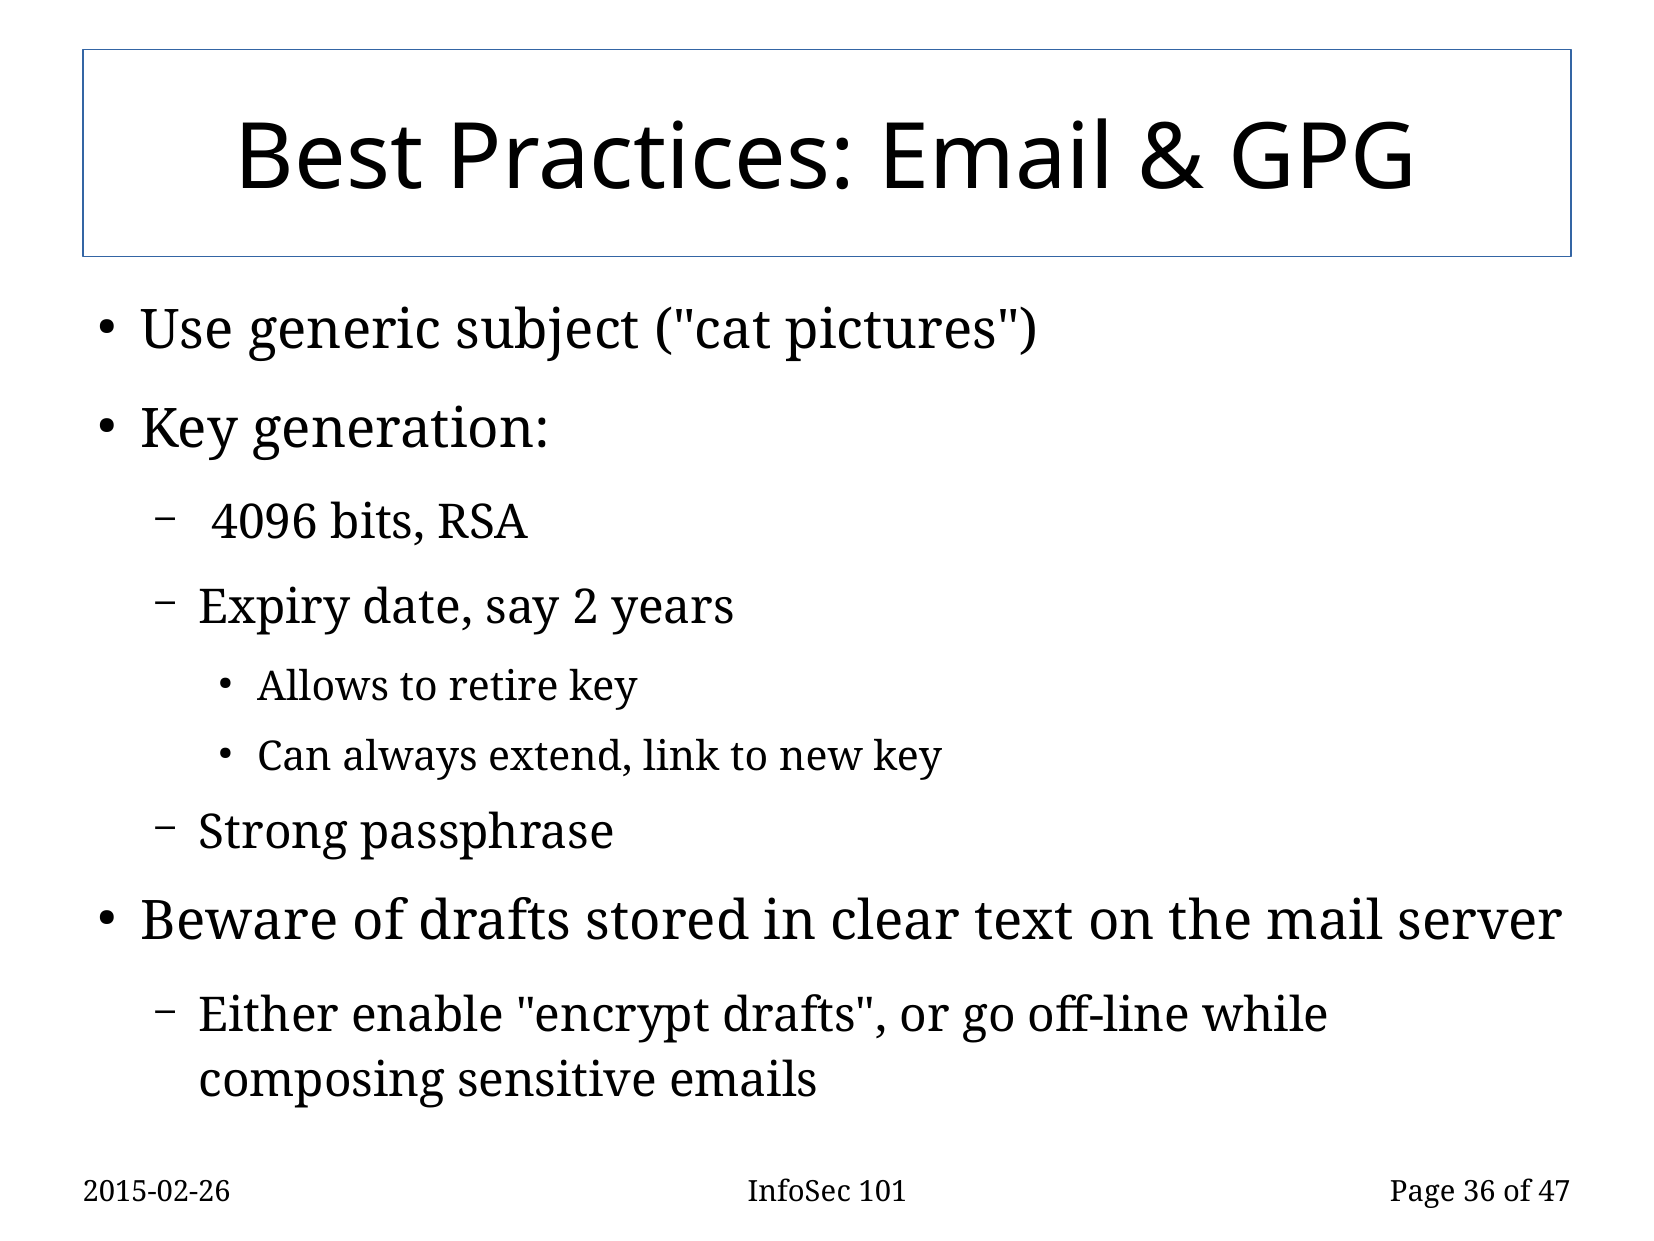

# Best Practices: Email & GPG
Use generic subject ("cat pictures")
Key generation:
 4096 bits, RSA
Expiry date, say 2 years
Allows to retire key
Can always extend, link to new key
Strong passphrase
Beware of drafts stored in clear text on the mail server
Either enable "encrypt drafts", or go off-line while composing sensitive emails
2015-02-26
InfoSec 101
36